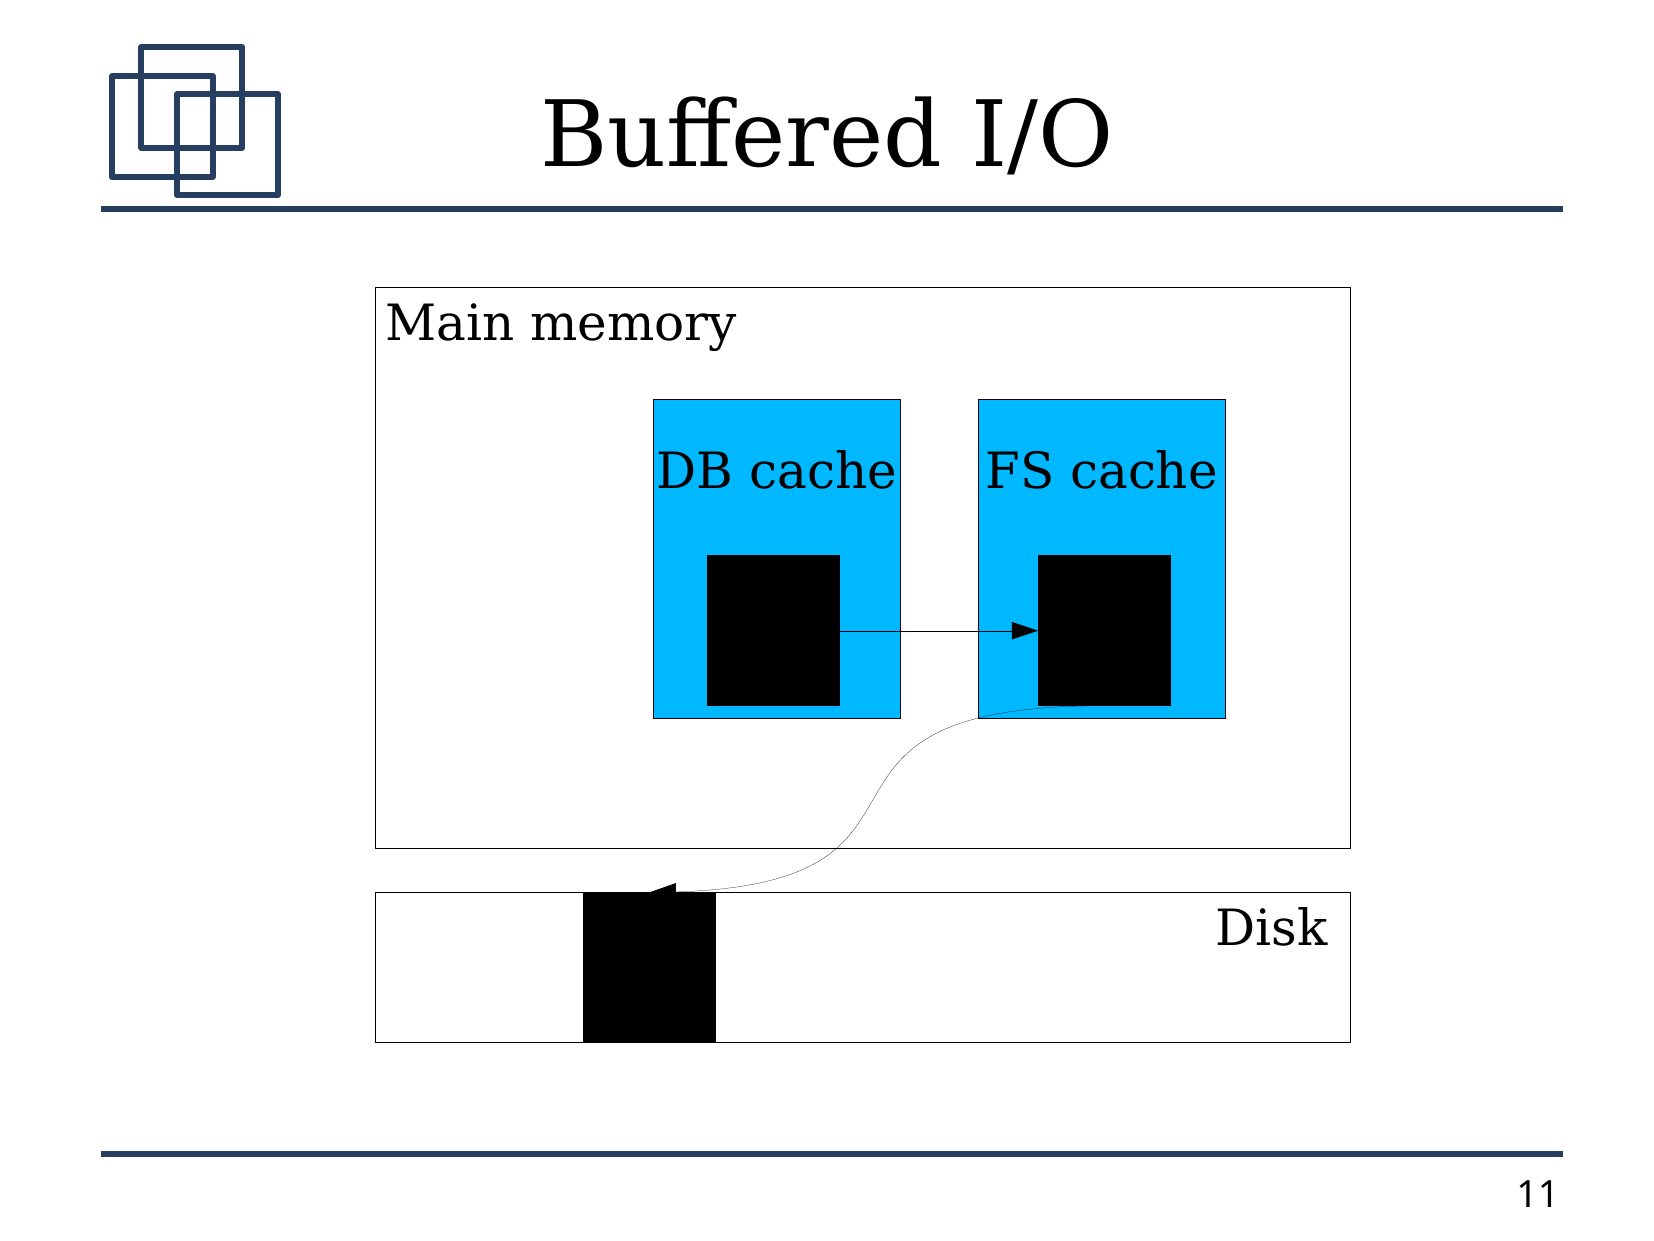

# Buffered I/O
Main memory
DB cache
FS cache
Disk